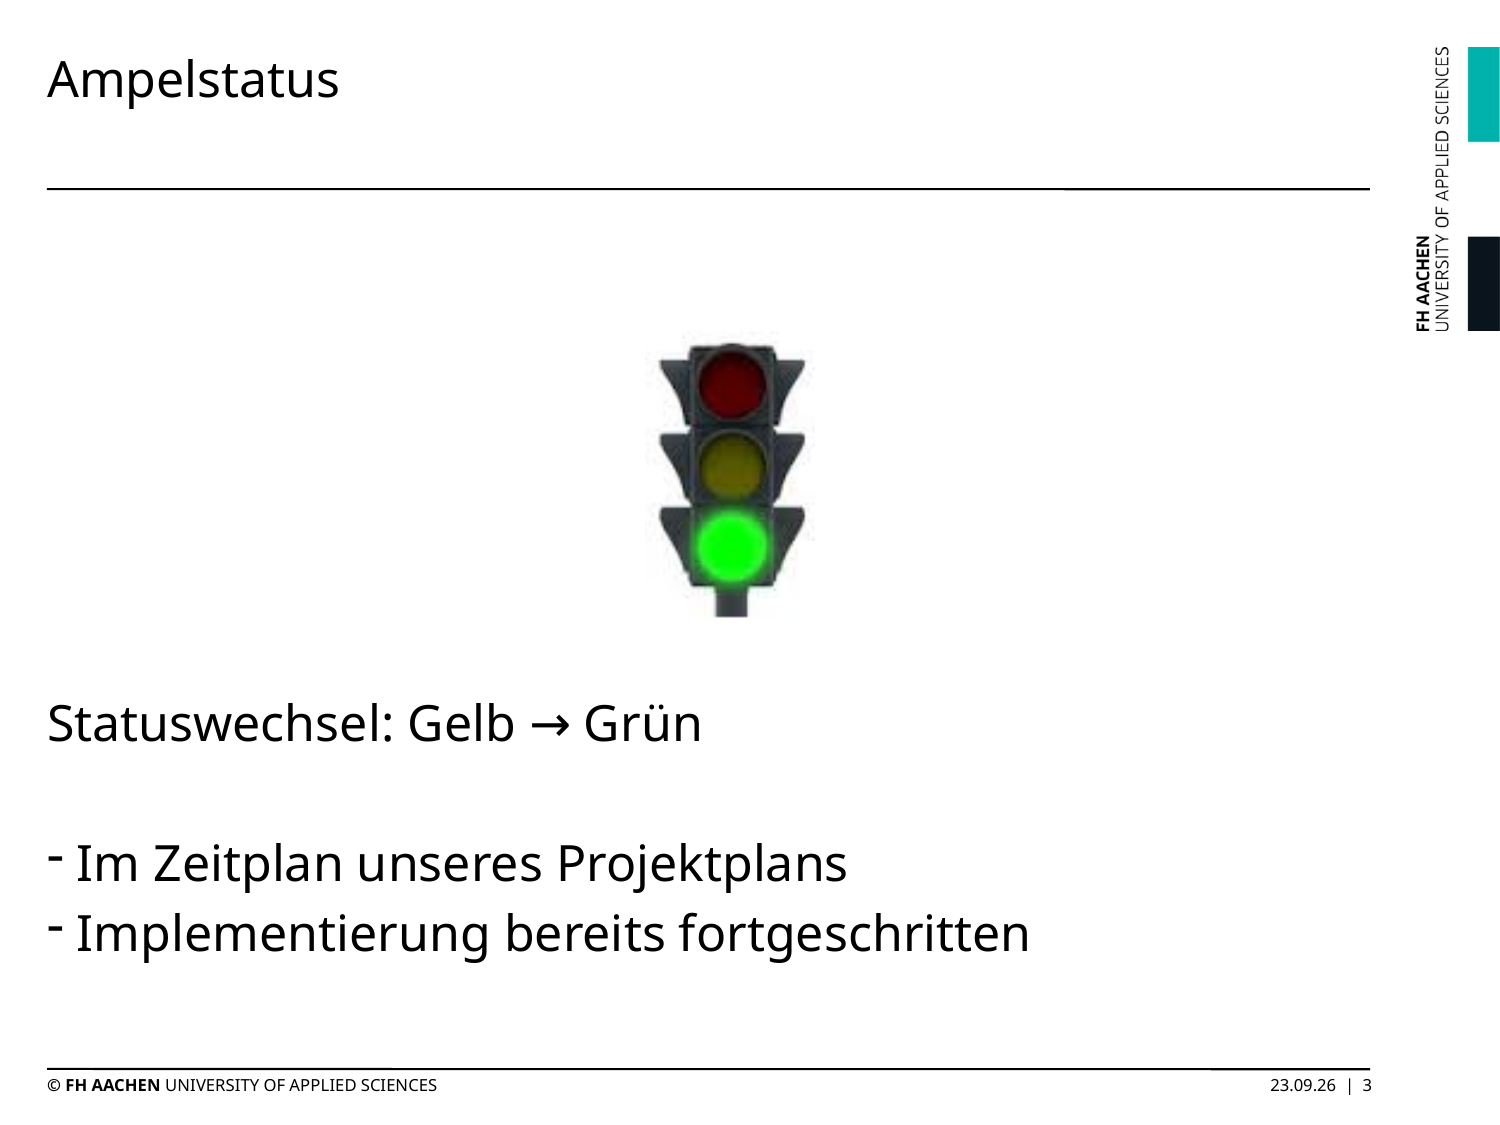

# Ampelstatus
Statuswechsel: Gelb → Grün
 Im Zeitplan unseres Projektplans
 Implementierung bereits fortgeschritten